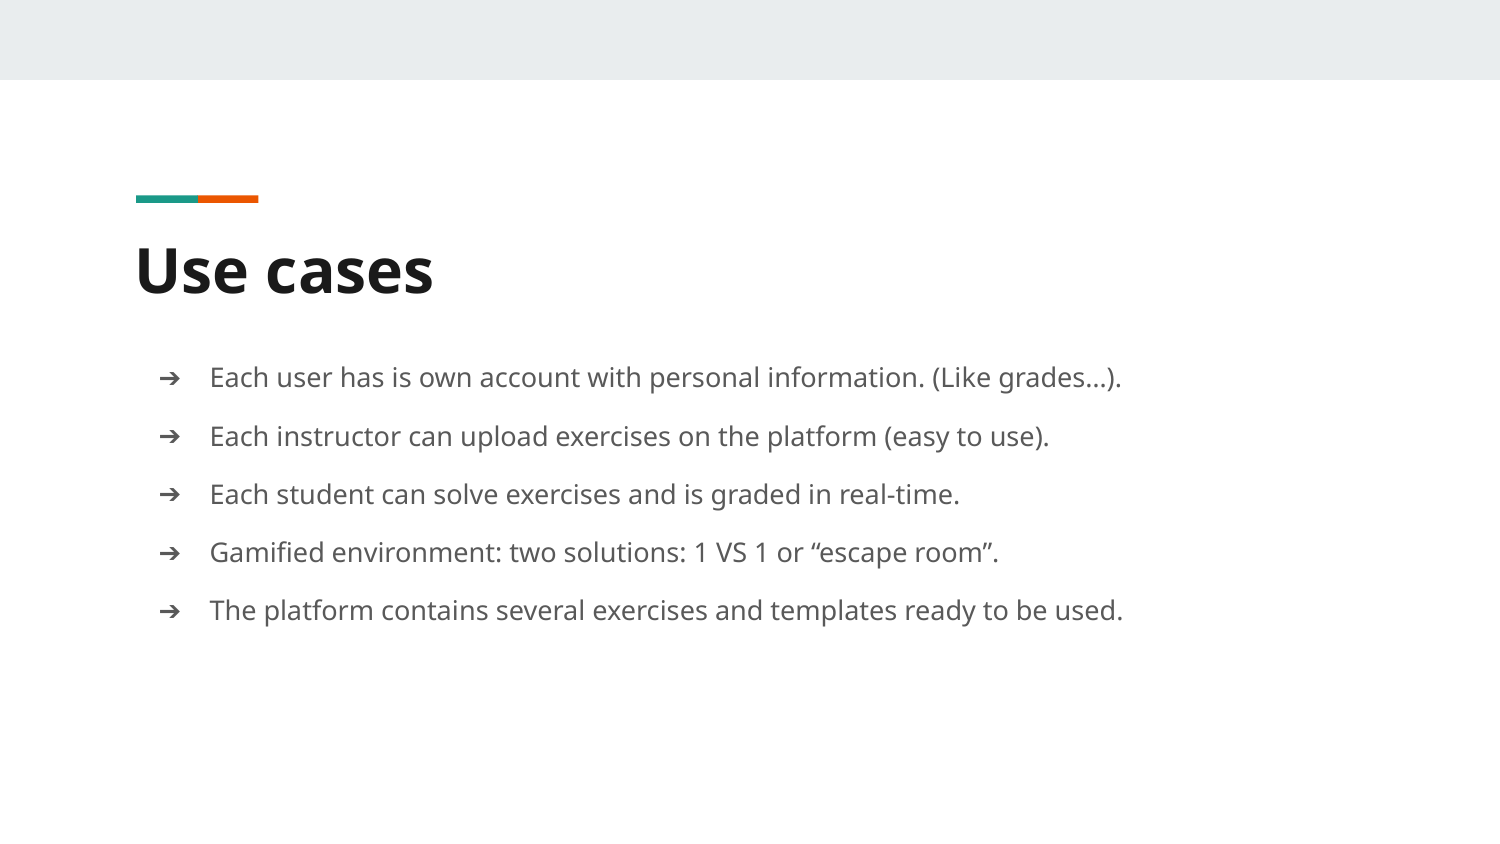

Use cases
# Each user has is own account with personal information. (Like grades…).
Each instructor can upload exercises on the platform (easy to use).
Each student can solve exercises and is graded in real-time.
Gamified environment: two solutions: 1 VS 1 or “escape room”.
The platform contains several exercises and templates ready to be used.